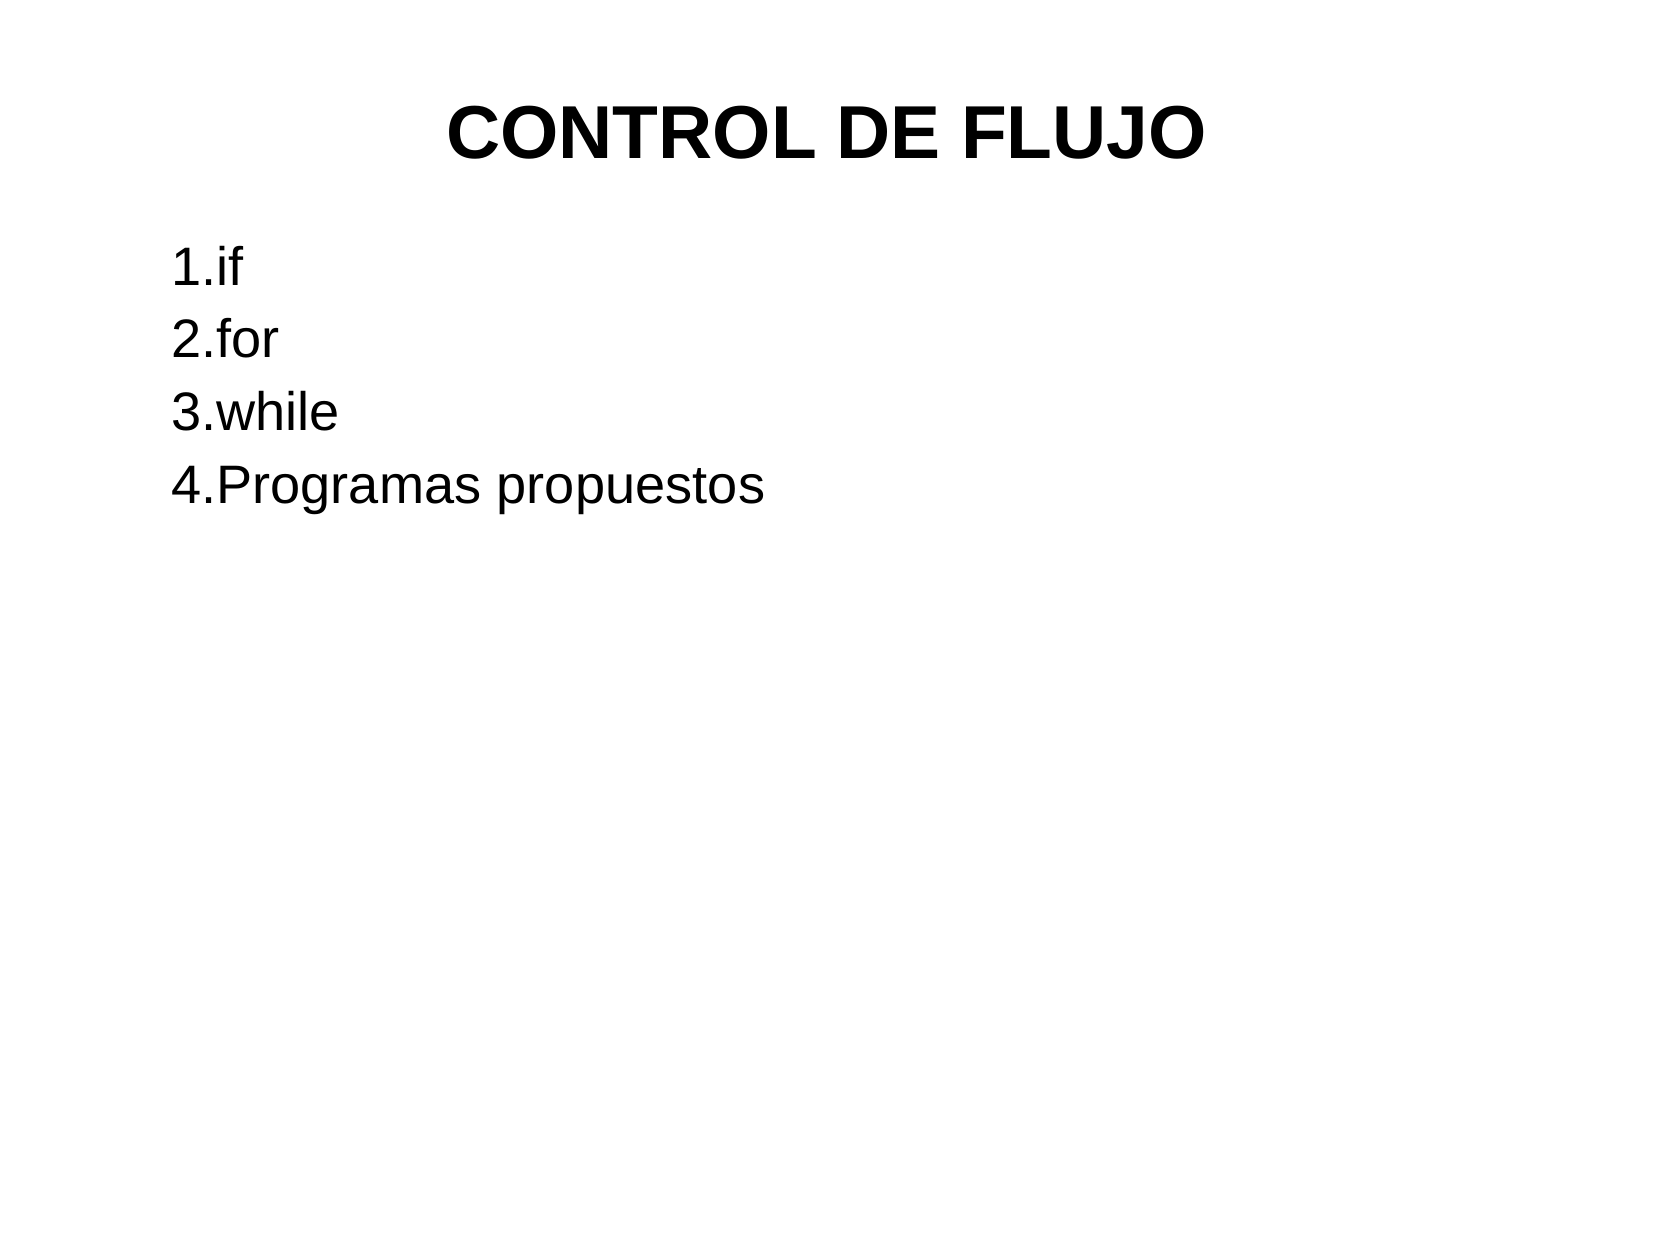

# CONTROL DE FLUJO
if
for
while
Programas propuestos